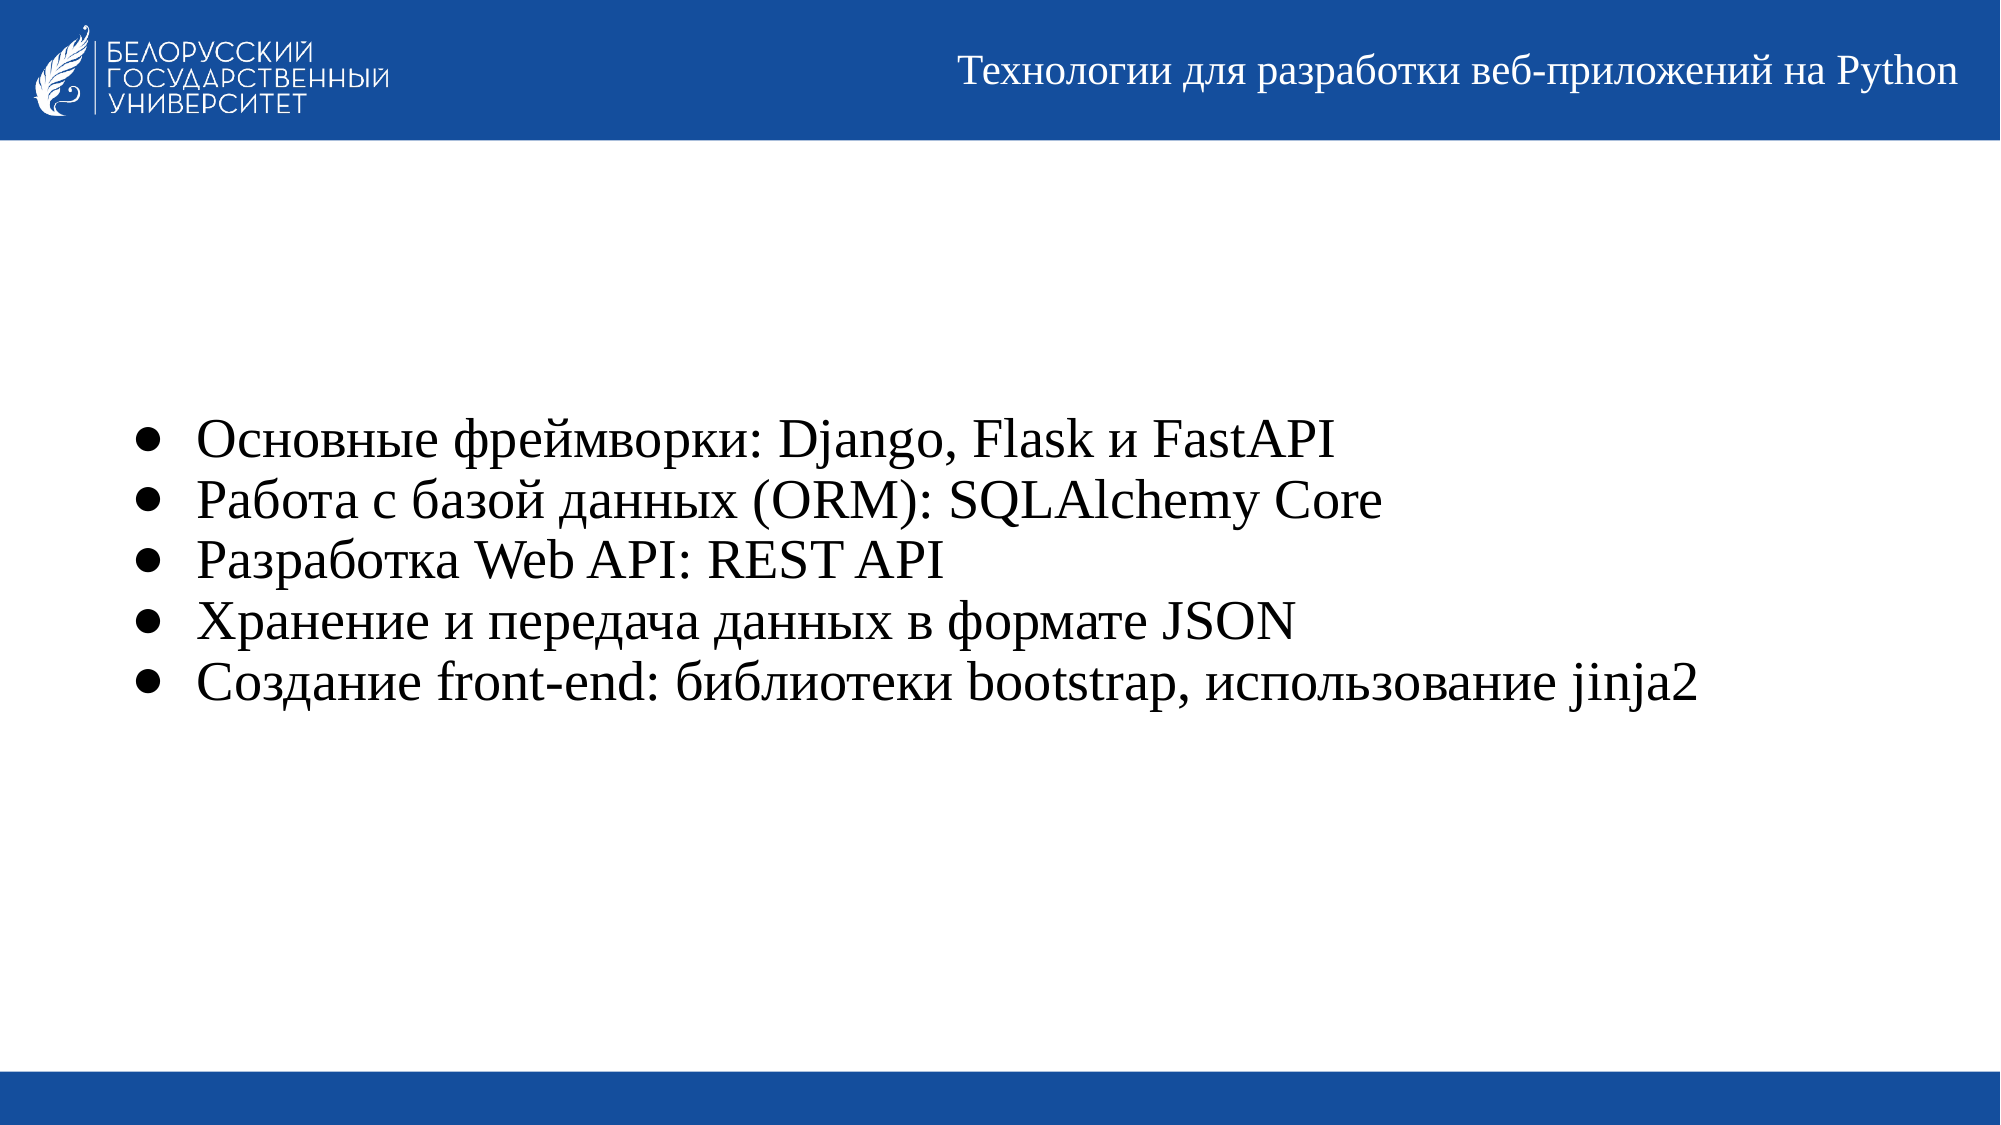

# Технологии для разработки веб-приложений на Python
Основные фреймворки: Django, Flask и FastAPI
Работа с базой данных (ORM): SQLAlchemy Core
Разработка Web API: REST API
Хранение и передача данных в формате JSON
Создание front-end: библиотеки bootstrap, использование jinja2